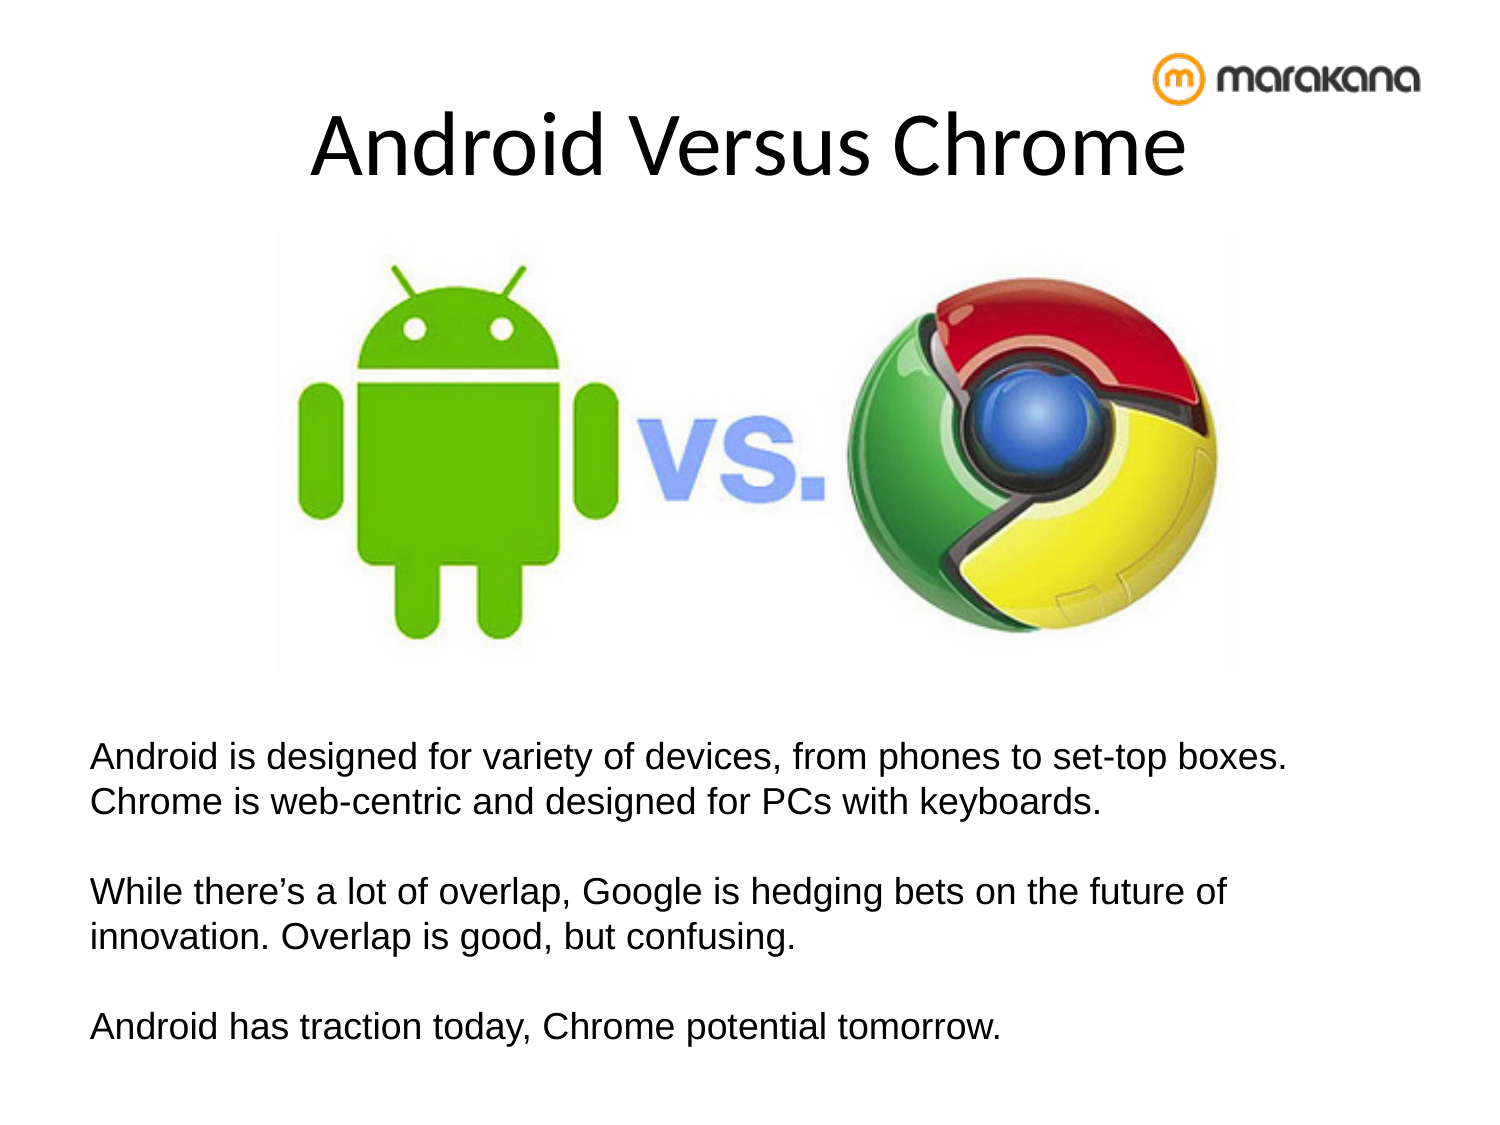

# Android Versus Chrome
Android is designed for variety of devices, from phones to set-top boxes. Chrome is web-centric and designed for PCs with keyboards.
While there’s a lot of overlap, Google is hedging bets on the future of innovation. Overlap is good, but confusing.
Android has traction today, Chrome potential tomorrow.